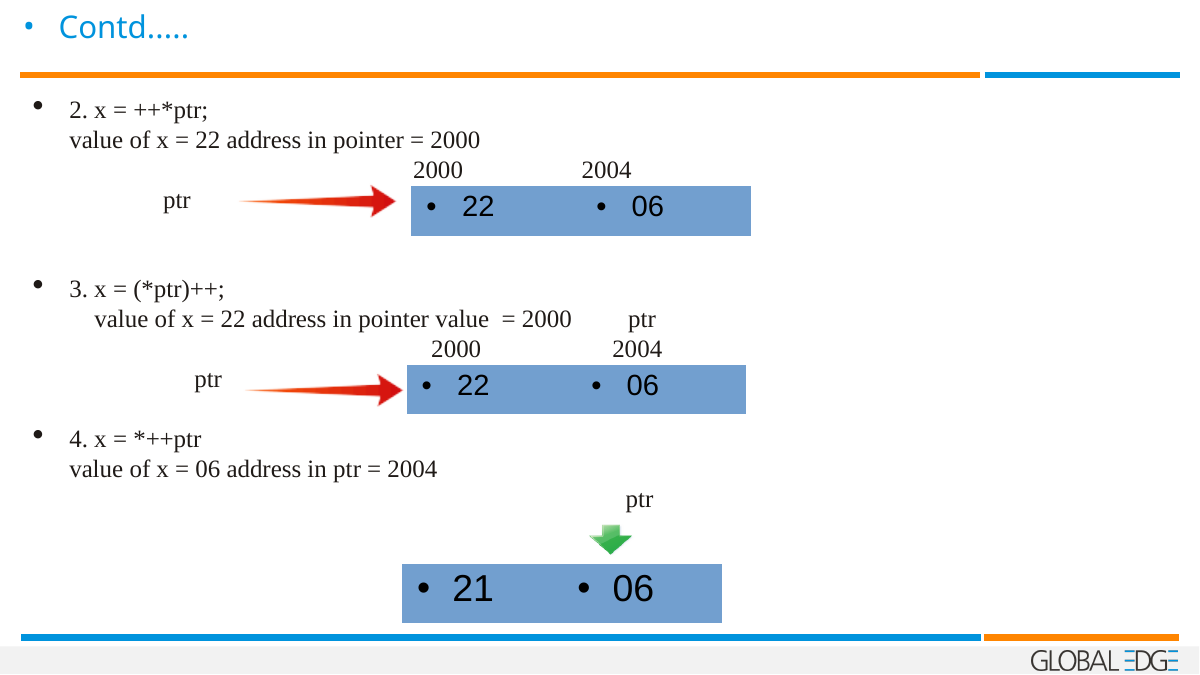

Contd.....
2. x = ++*ptr;
value of x = 22 address in pointer = 2000
 2000 2004
 ptr
3. x = (*ptr)++;
 value of x = 22 address in pointer value = 2000 ptr 2000 2004
 ptr
4. x = *++ptr
value of x = 06 address in ptr = 2004
 ptr
| 22 | 06 |
| --- | --- |
| 22 | 06 |
| --- | --- |
| 22 | 06 |
| --- | --- |
| 21 | 06 |
| --- | --- |